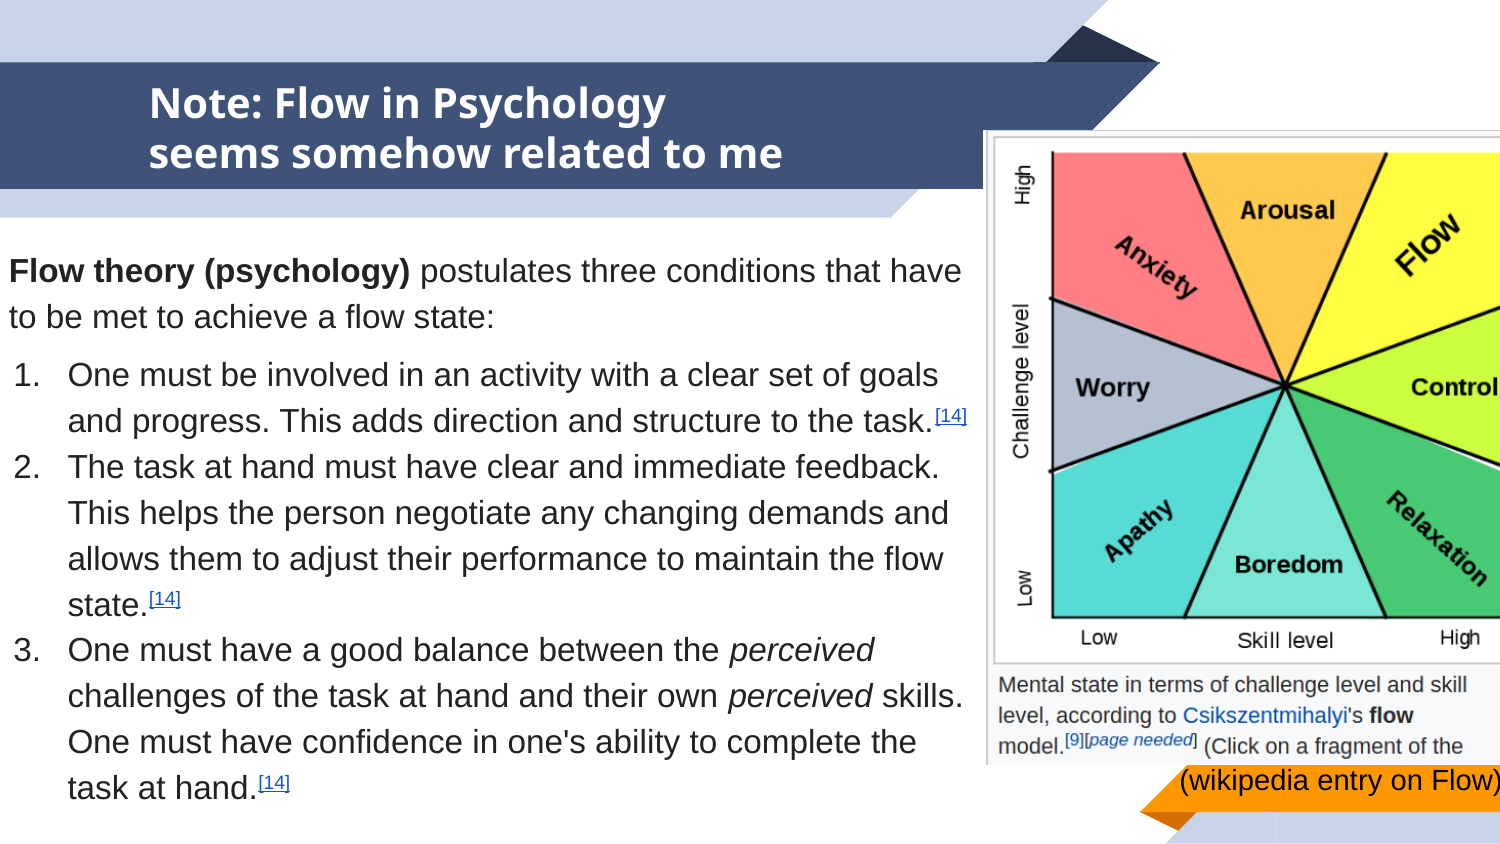

# Note: Flow in Psychology seems somehow related to me
Flow theory (psychology) postulates three conditions that have to be met to achieve a flow state:
One must be involved in an activity with a clear set of goals and progress. This adds direction and structure to the task.[14]
The task at hand must have clear and immediate feedback. This helps the person negotiate any changing demands and allows them to adjust their performance to maintain the flow state.[14]
One must have a good balance between the perceived challenges of the task at hand and their own perceived skills. One must have confidence in one's ability to complete the task at hand.[14]
(wikipedia entry on Flow)